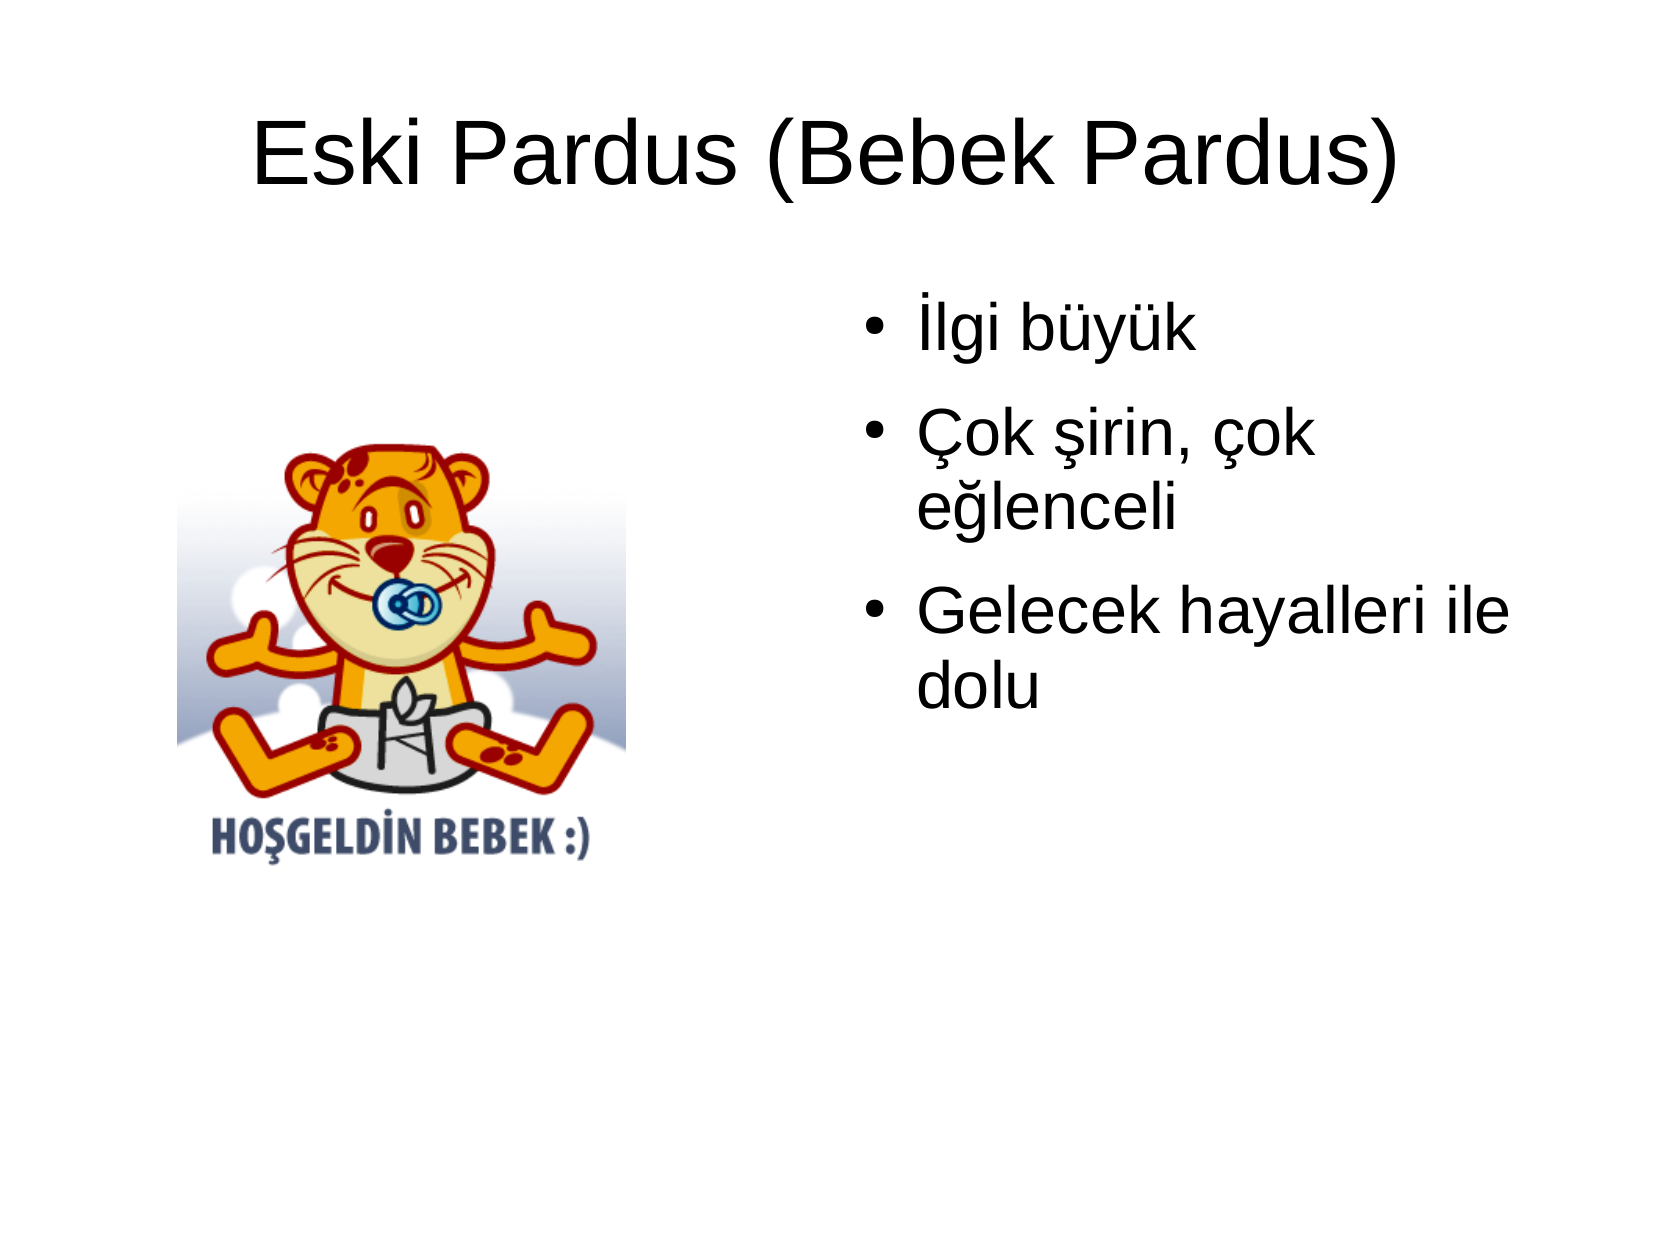

# Eski Pardus (Bebek Pardus)
İlgi büyük
Çok şirin, çok eğlenceli
Gelecek hayalleri ile dolu